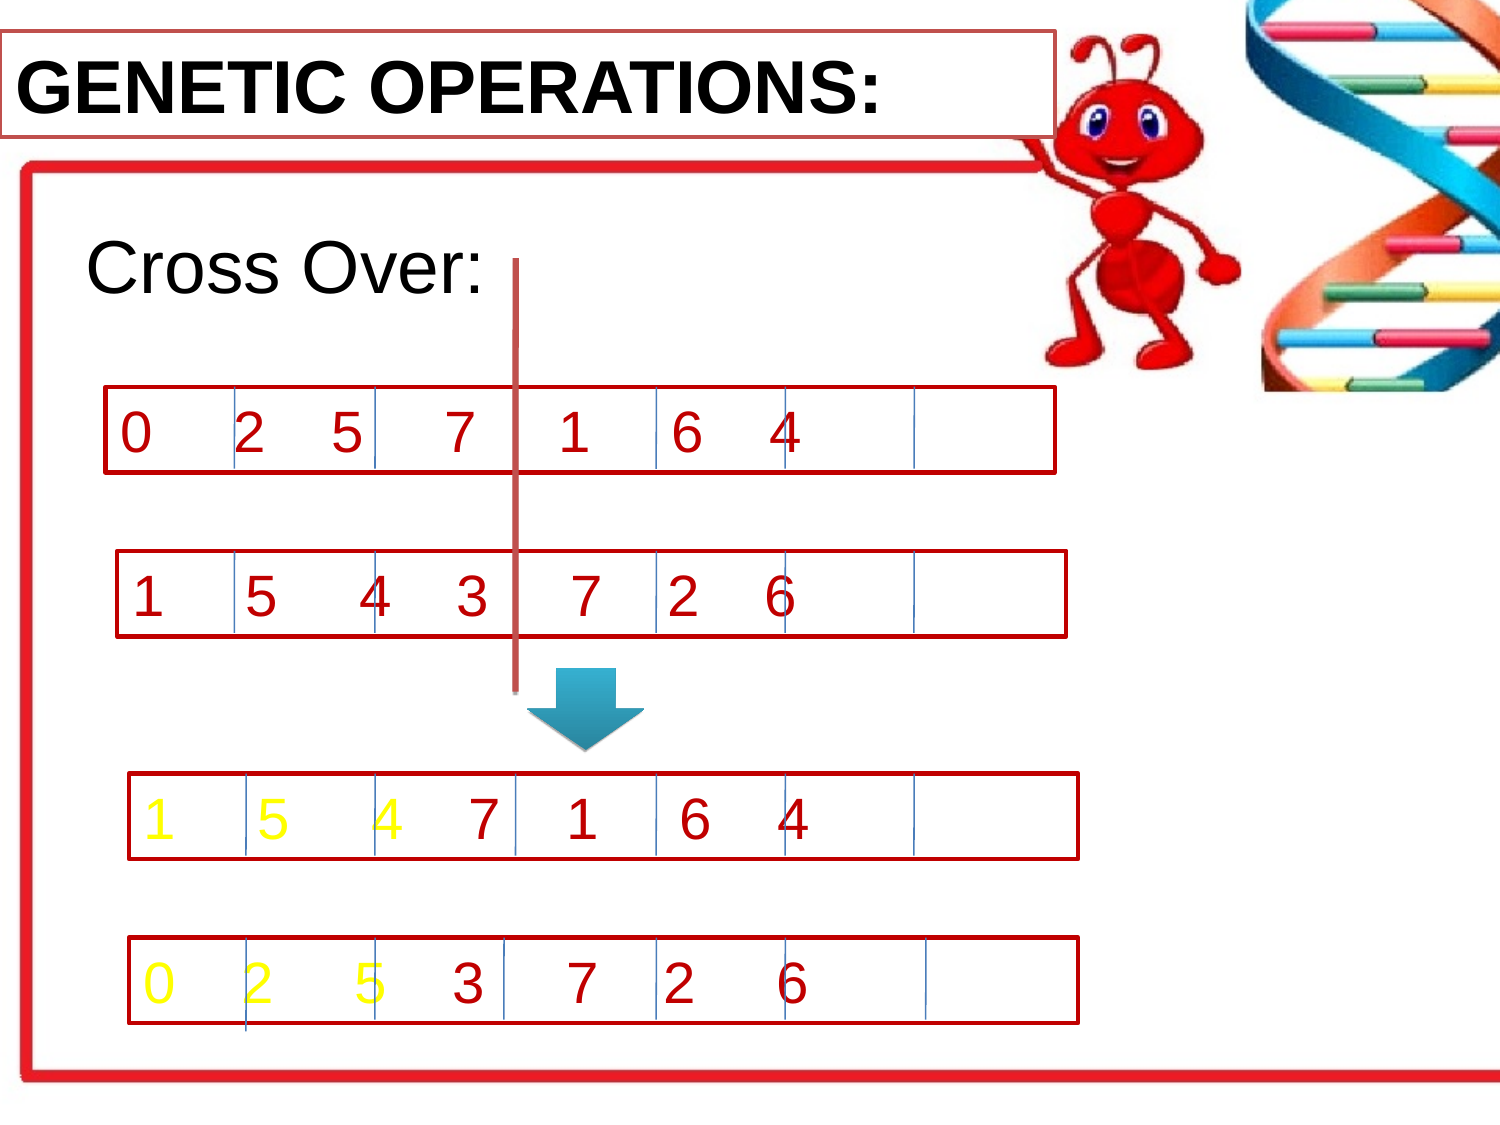

GENETIC OPERATIONS:
Cross Over:
#
0 2 5 7 1 6 4
1 5 4 3 7 2 6
1 5 4 7 1 6 4
0 2 5 3 7 2 6